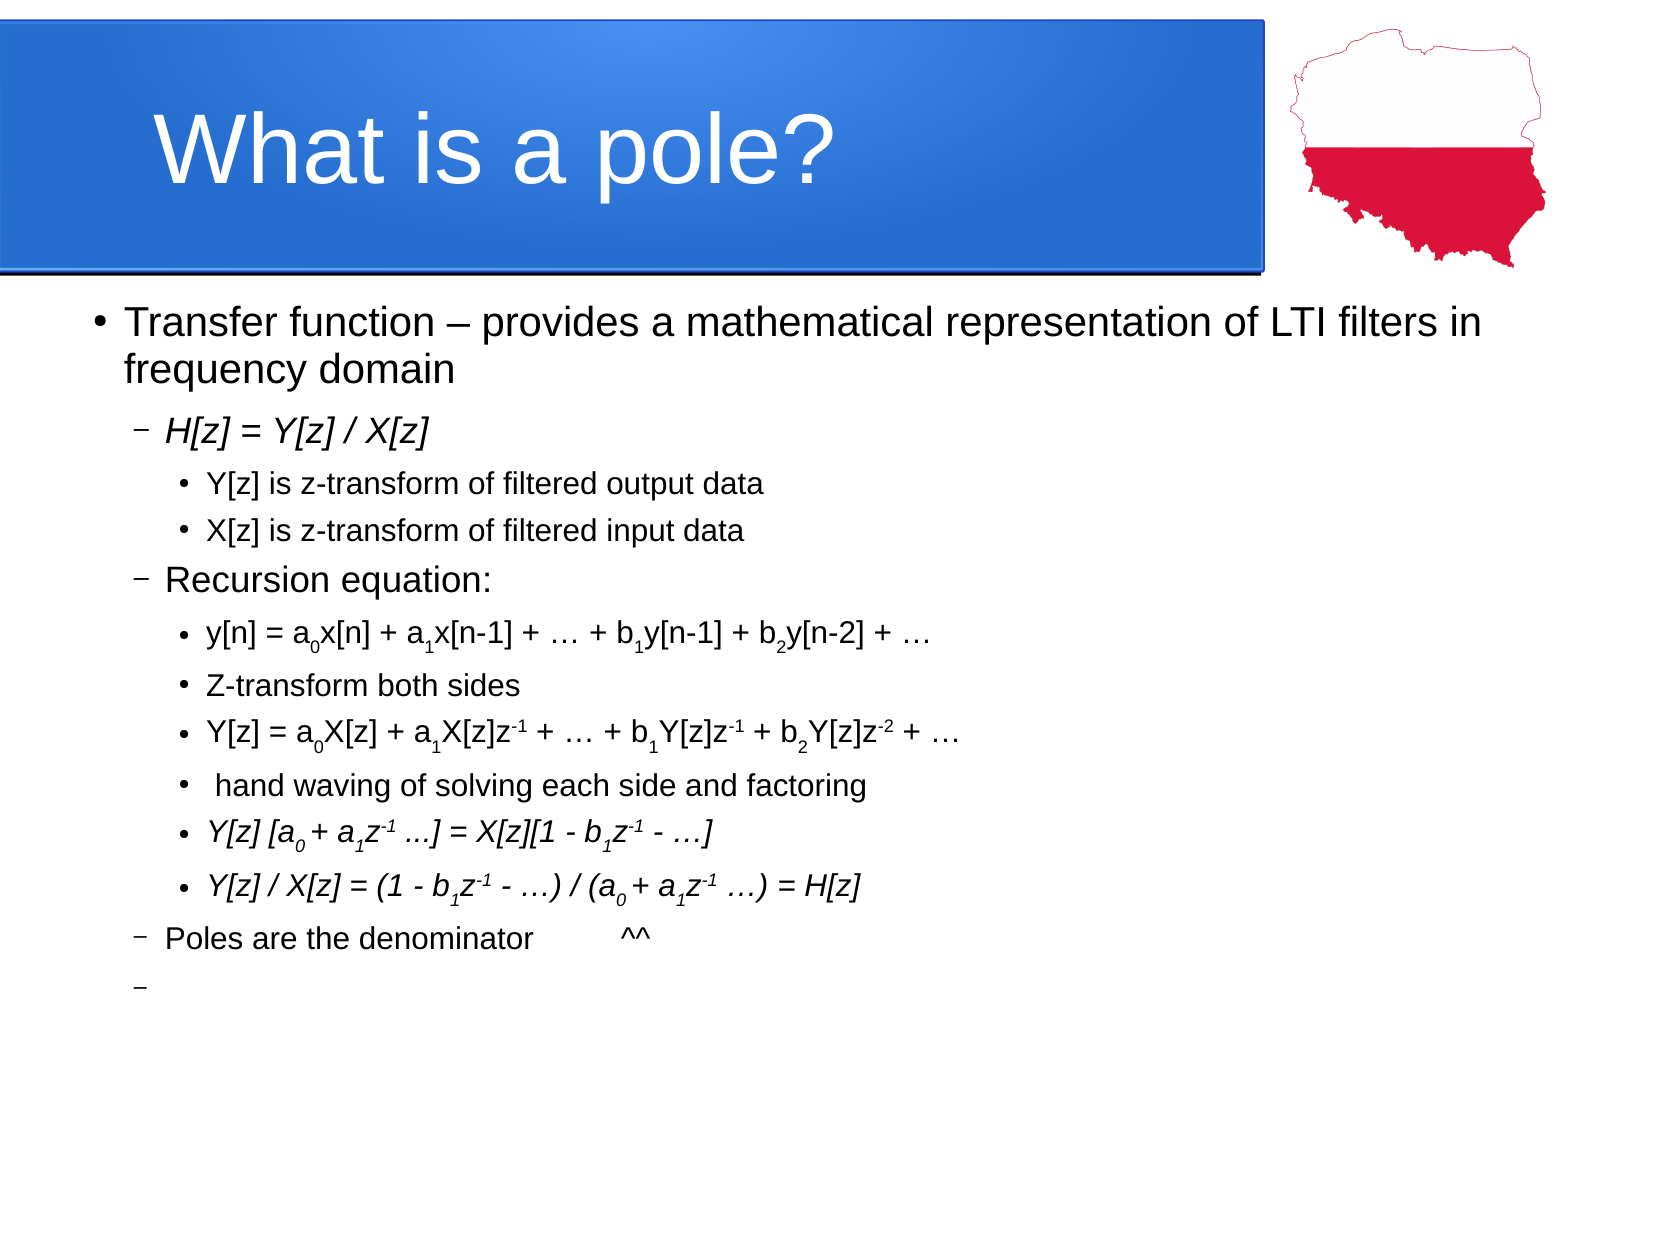

# What is a pole?
Transfer function – provides a mathematical representation of LTI filters in frequency domain
H[z] = Y[z] / X[z]
Y[z] is z-transform of filtered output data
X[z] is z-transform of filtered input data
Recursion equation:
y[n] = a0x[n] + a1x[n-1] + … + b1y[n-1] + b2y[n-2] + …
Z-transform both sides
Y[z] = a0X[z] + a1X[z]z-1 + … + b1Y[z]z-1 + b2Y[z]z-2 + …
 hand waving of solving each side and factoring
Y[z] [a0 + a1z-1 ...] = X[z][1 - b1z-1 - …]
Y[z] / X[z] = (1 - b1z-1 - …) / (a0 + a1z-1 …) = H[z]
Poles are the denominator ^^